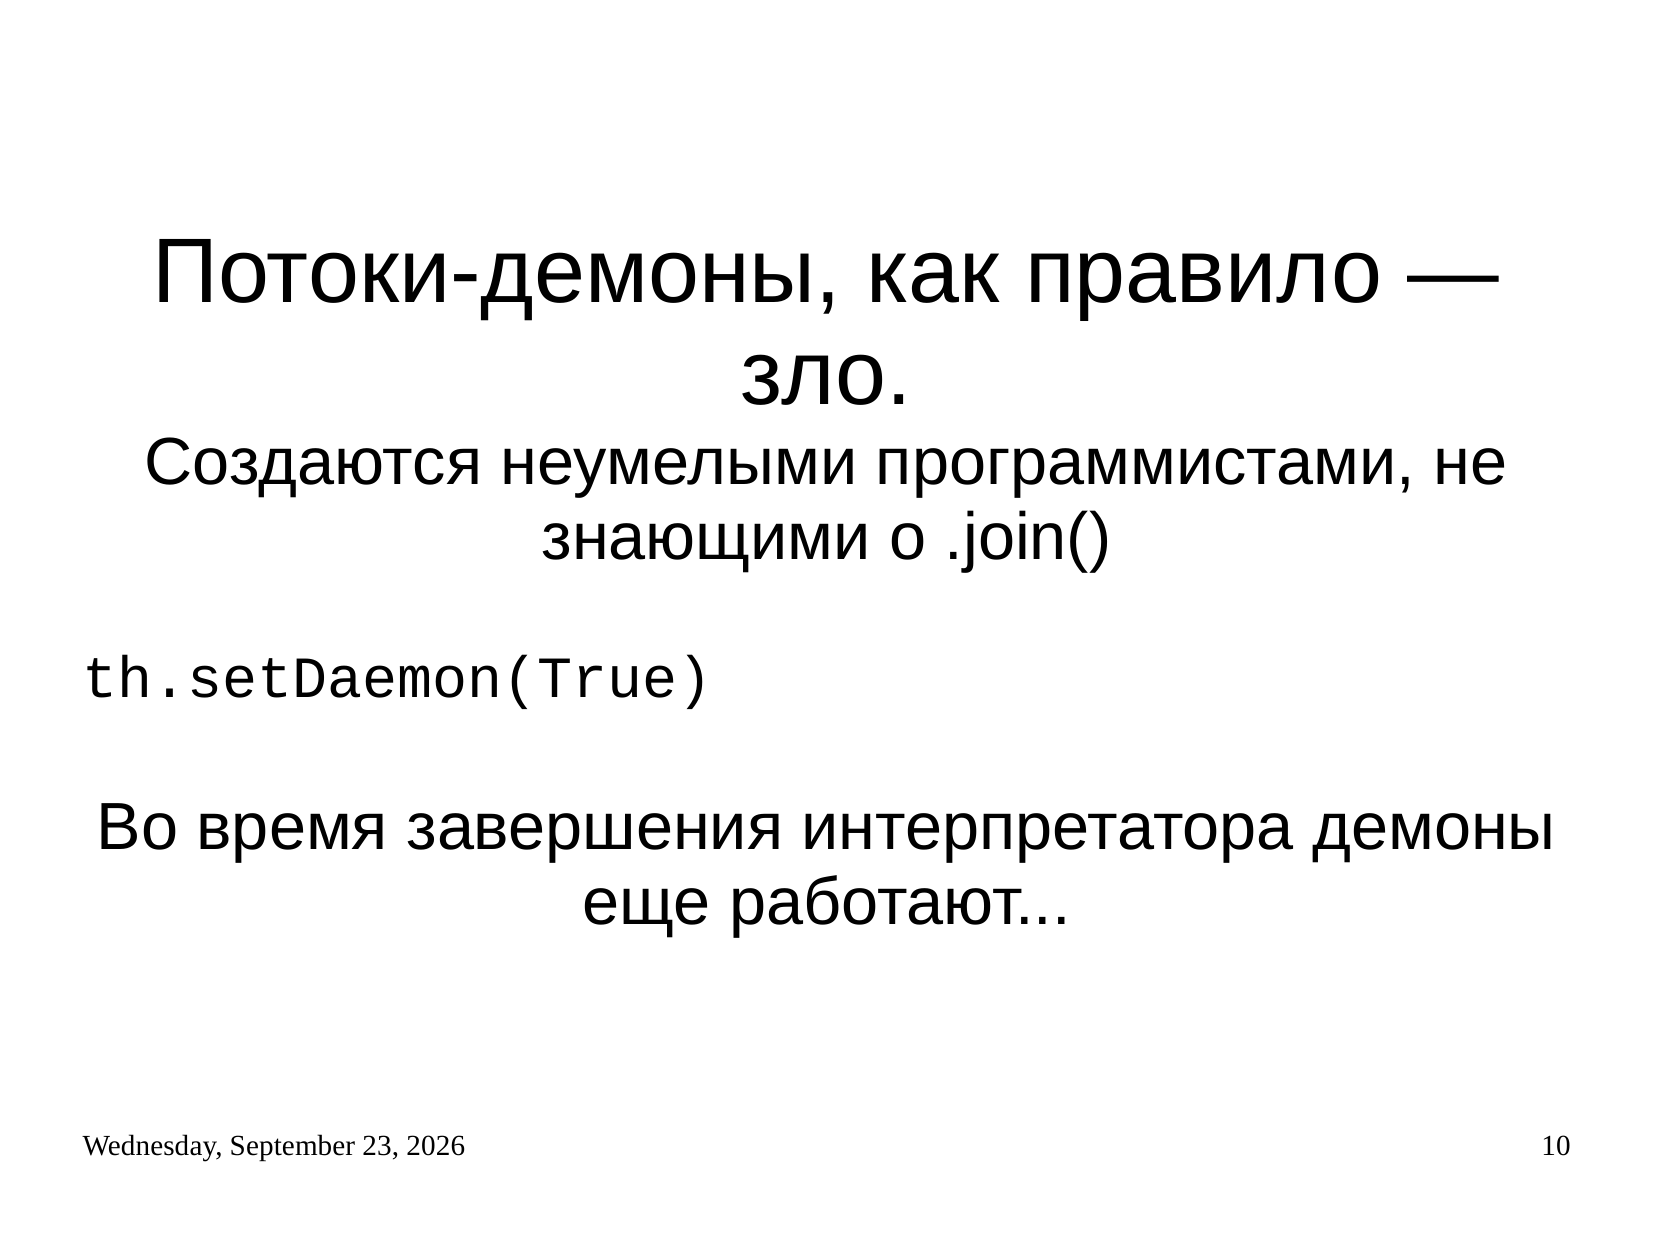

# Потоки-демоны, как правило —зло.
Создаются неумелыми программистами, не знающими о .join()
th.setDaemon(True)
Во время завершения интерпретатора демоны еще работают...
10